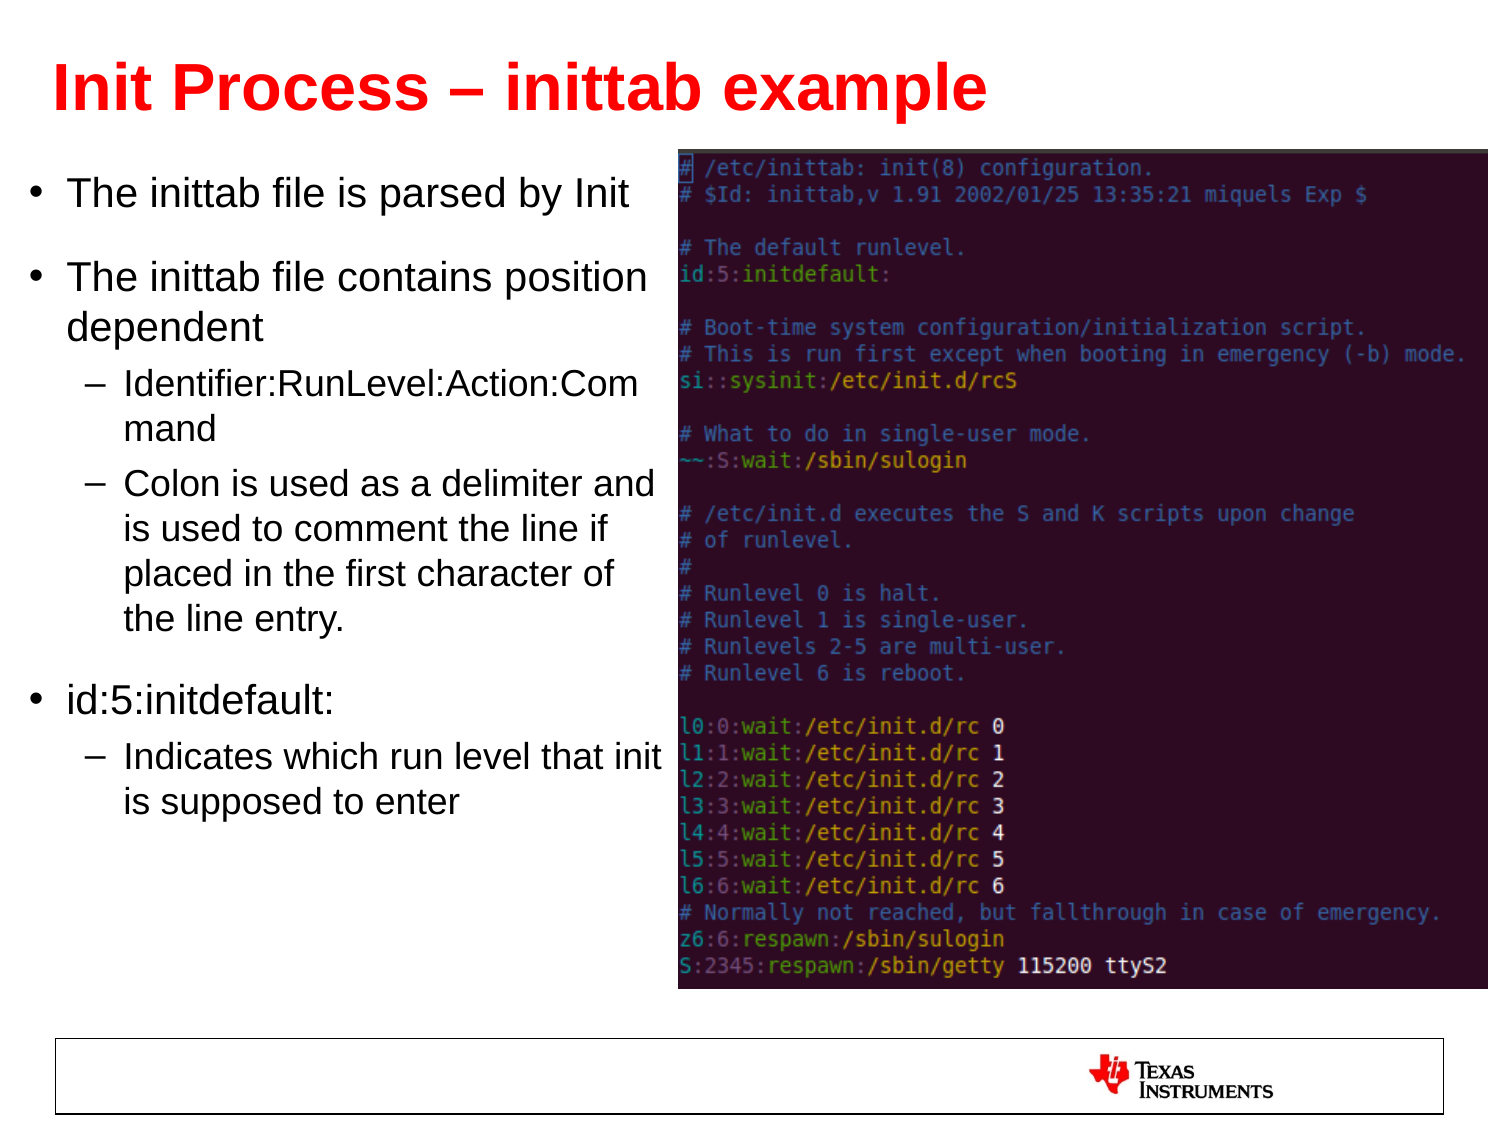

# Init Process – inittab example
The inittab file is parsed by Init
The inittab file contains position dependent
Identifier:RunLevel:Action:Command
Colon is used as a delimiter and is used to comment the line if placed in the first character of the line entry.
id:5:initdefault:
Indicates which run level that init is supposed to enter